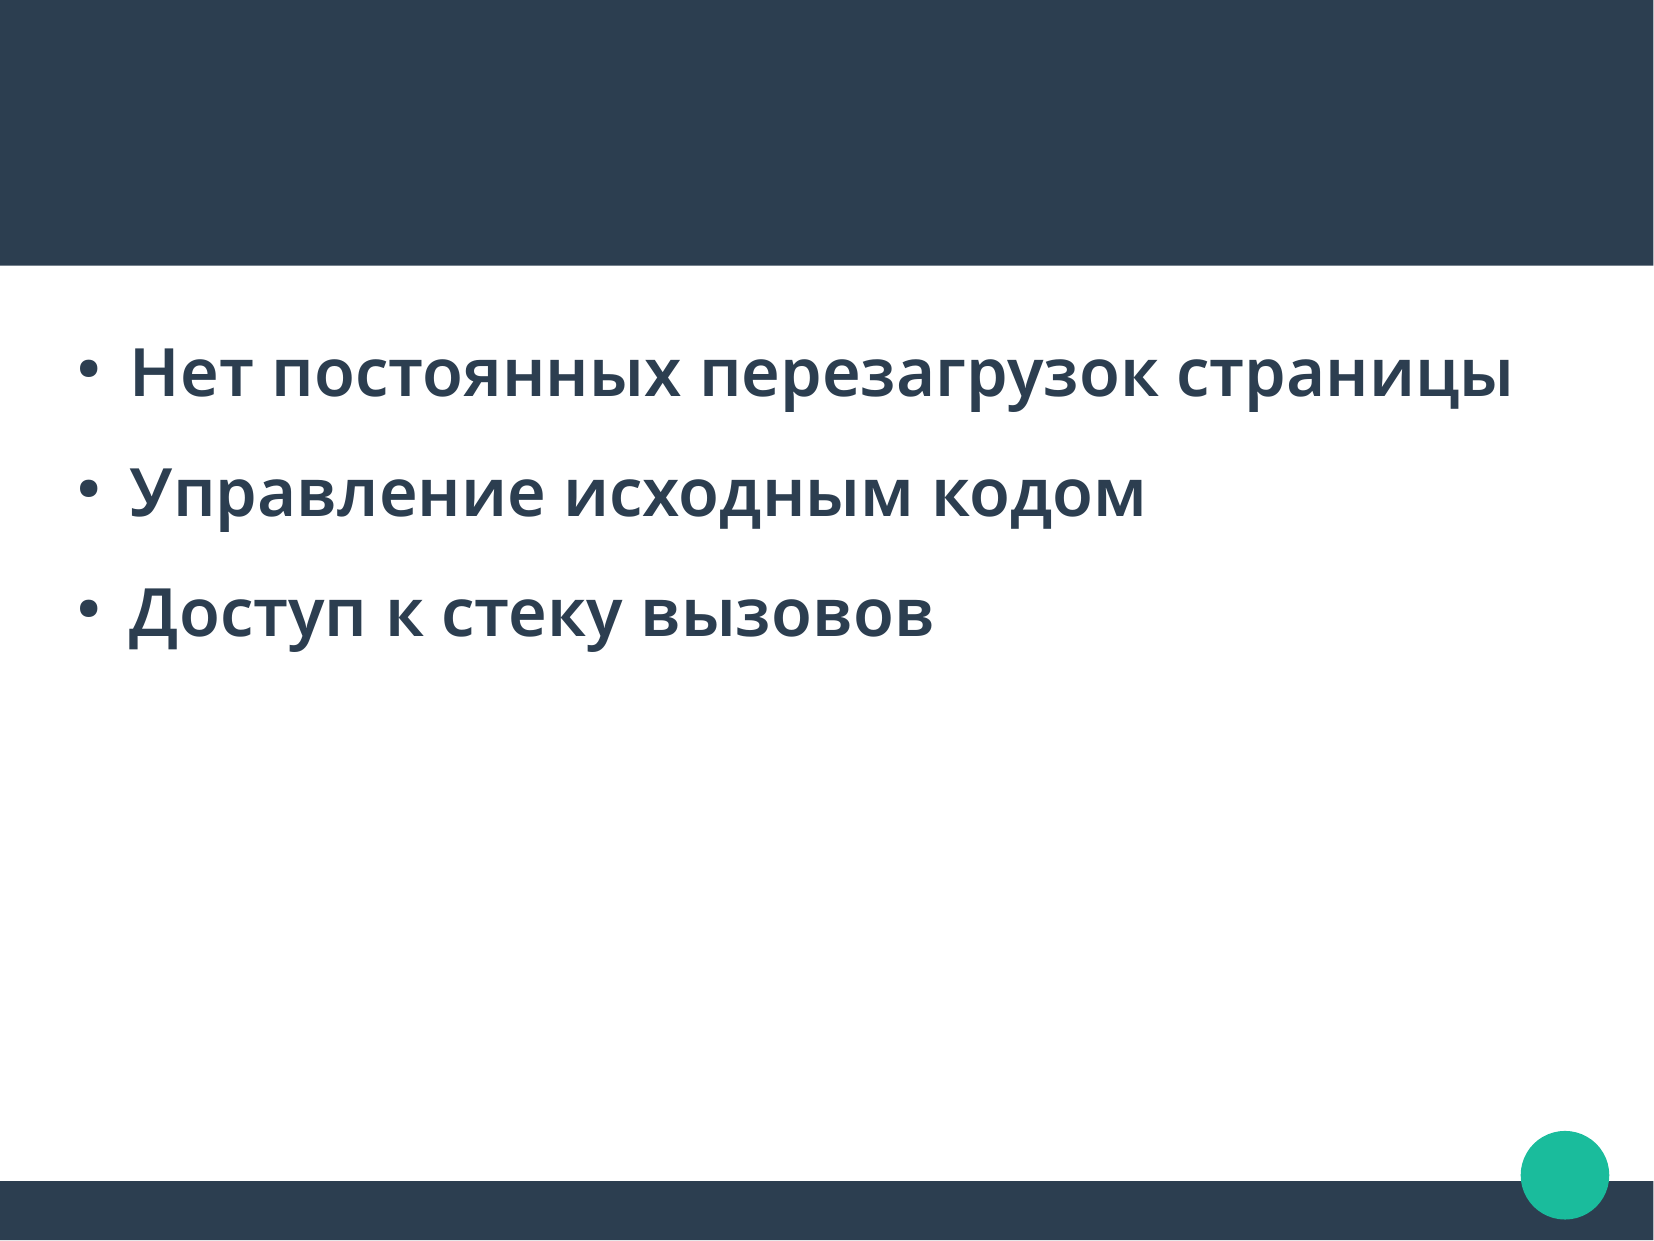

#
Нет постоянных перезагрузок страницы
Управление исходным кодом
Доступ к стеку вызовов